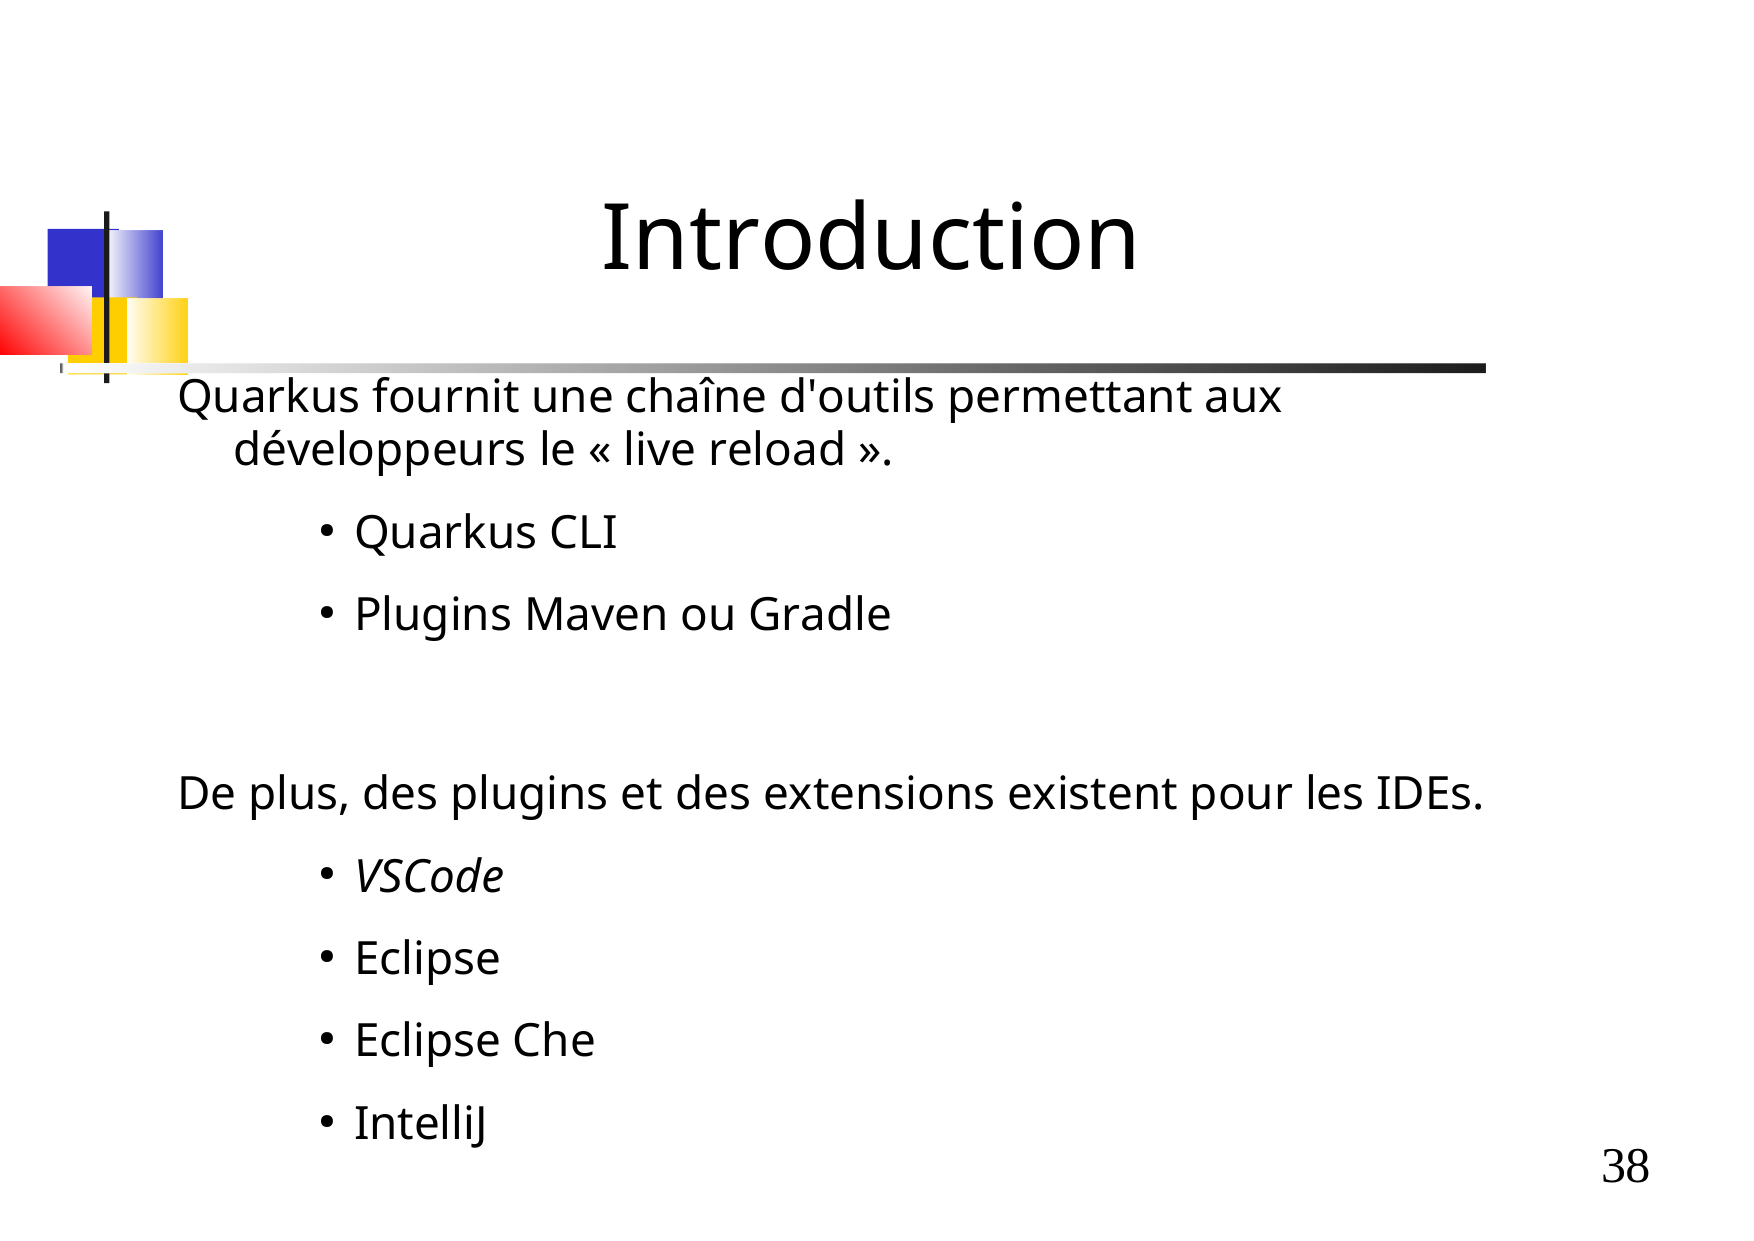

# Introduction
Quarkus fournit une chaîne d'outils permettant aux développeurs le « live reload ».
Quarkus CLI
Plugins Maven ou Gradle
De plus, des plugins et des extensions existent pour les IDEs.
VSCode
Eclipse
Eclipse Che
IntelliJ
38